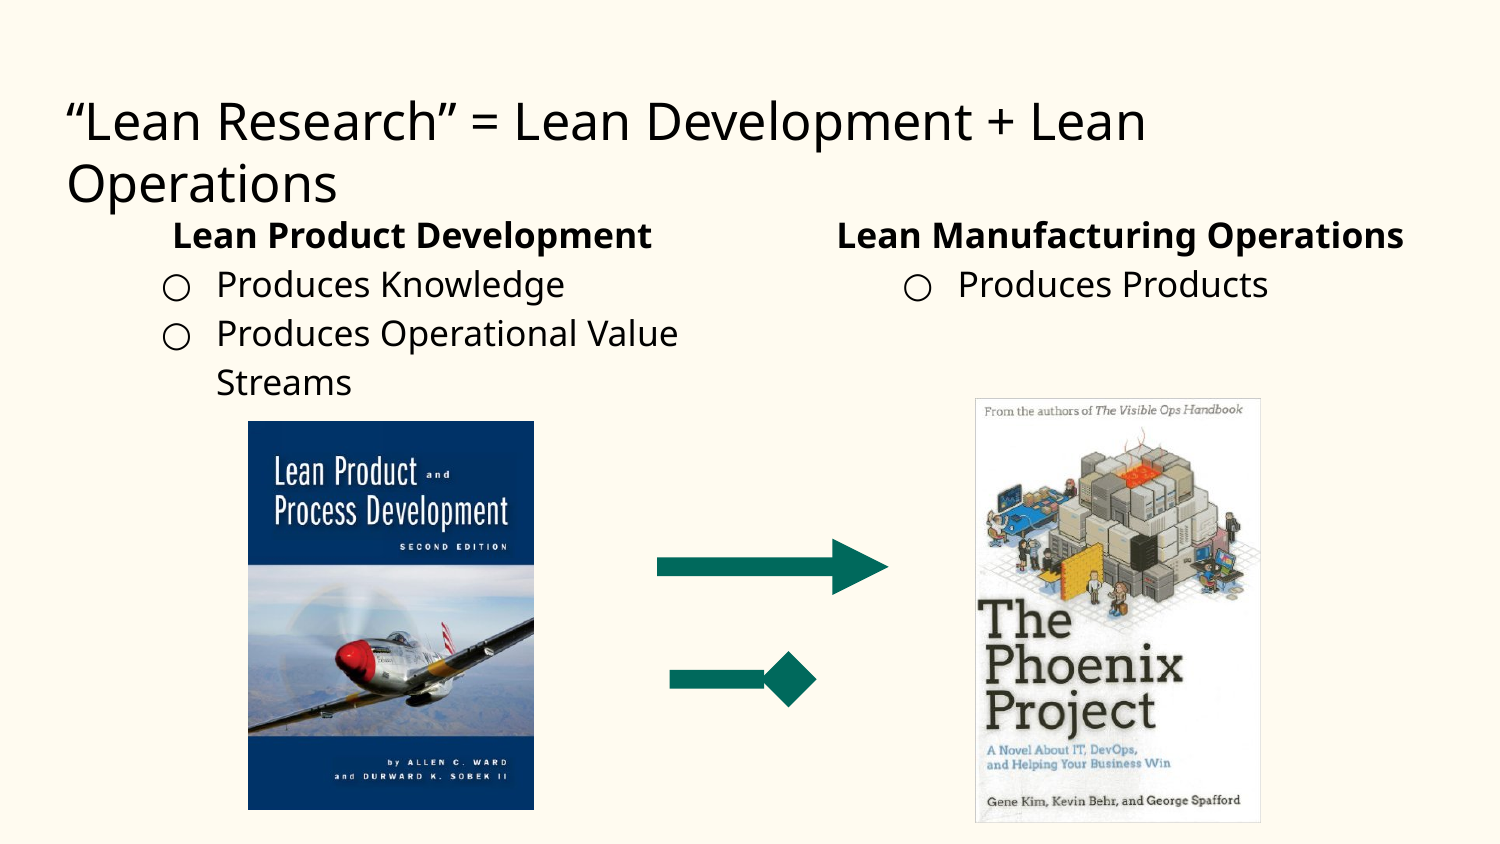

# “Lean Research” = Lean Development + Lean Operations
Lean Product Development
Produces Knowledge
Produces Operational Value Streams
Lean Manufacturing Operations
Produces Products